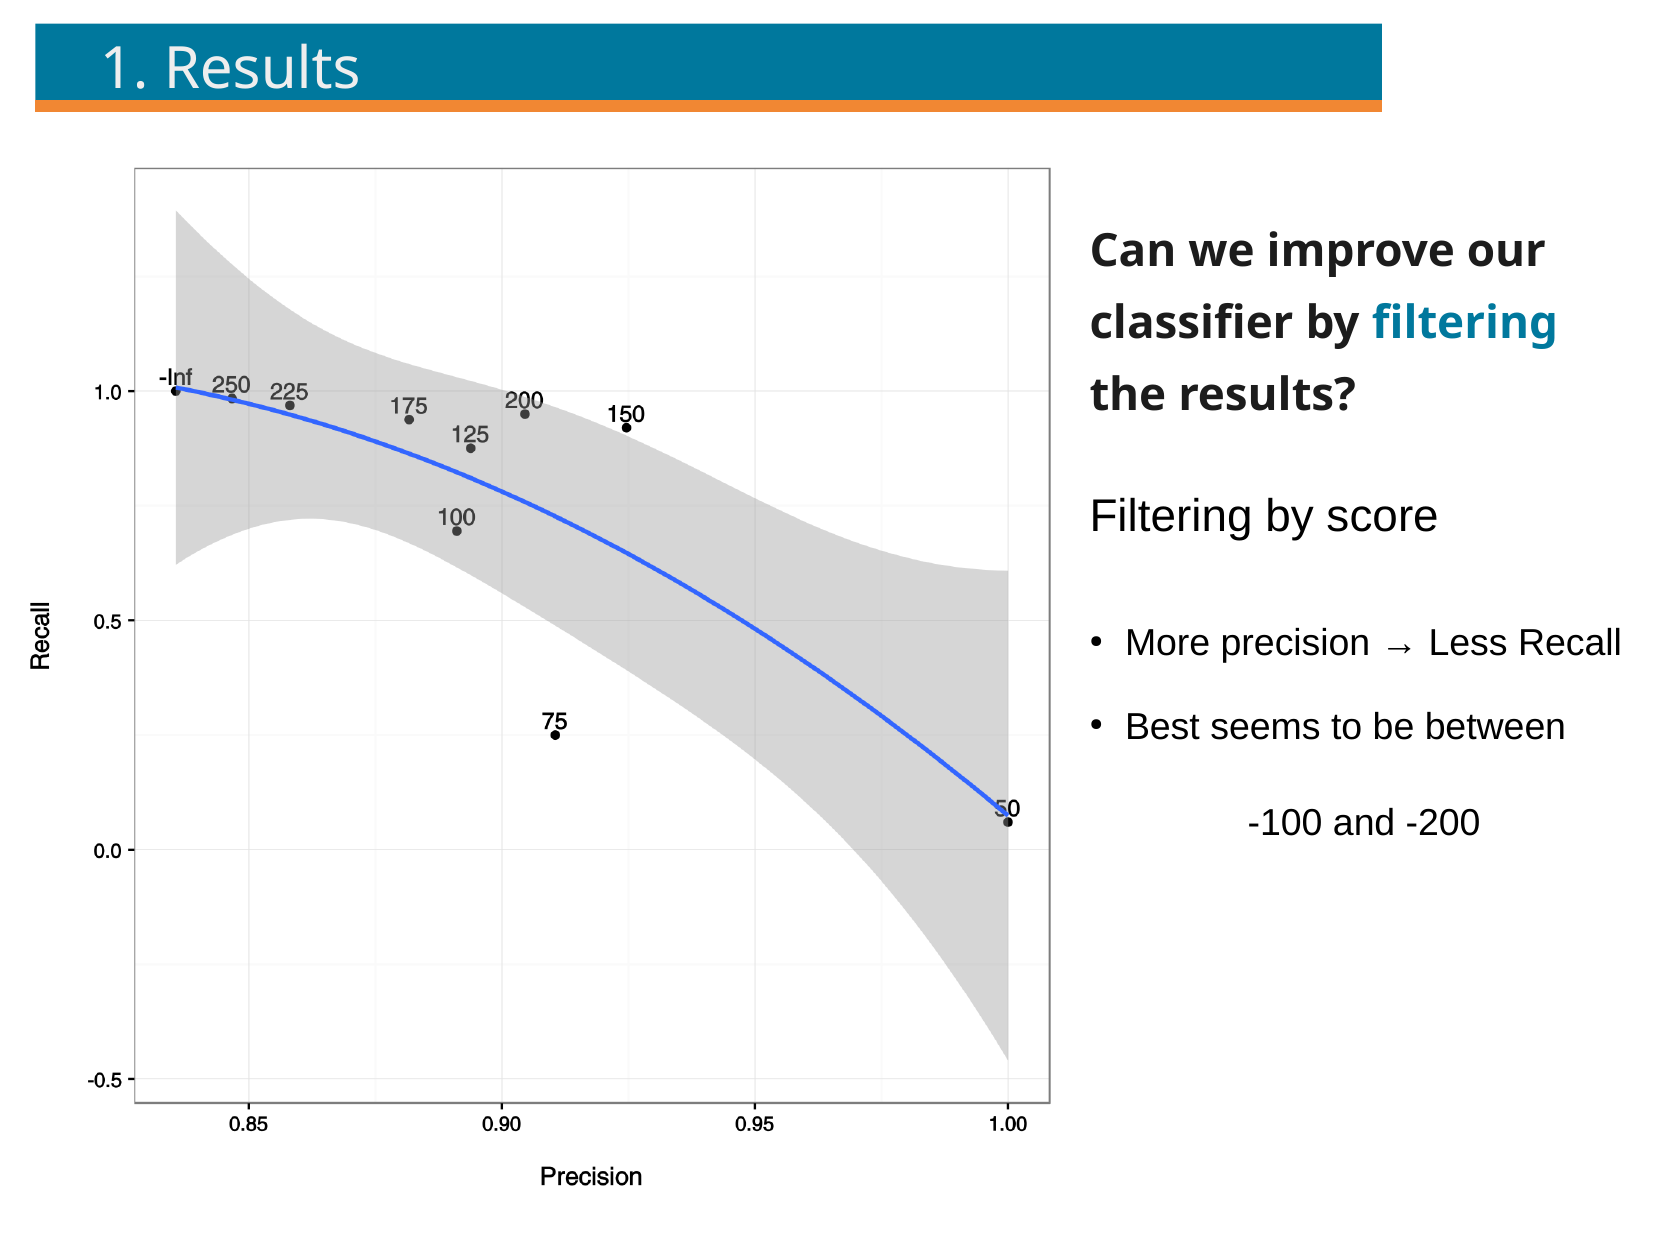

# 1. Results
Can we improve our classifier by filtering
the results?
Filtering by score
More precision → Less Recall
Best seems to be between
		 -100 and -200